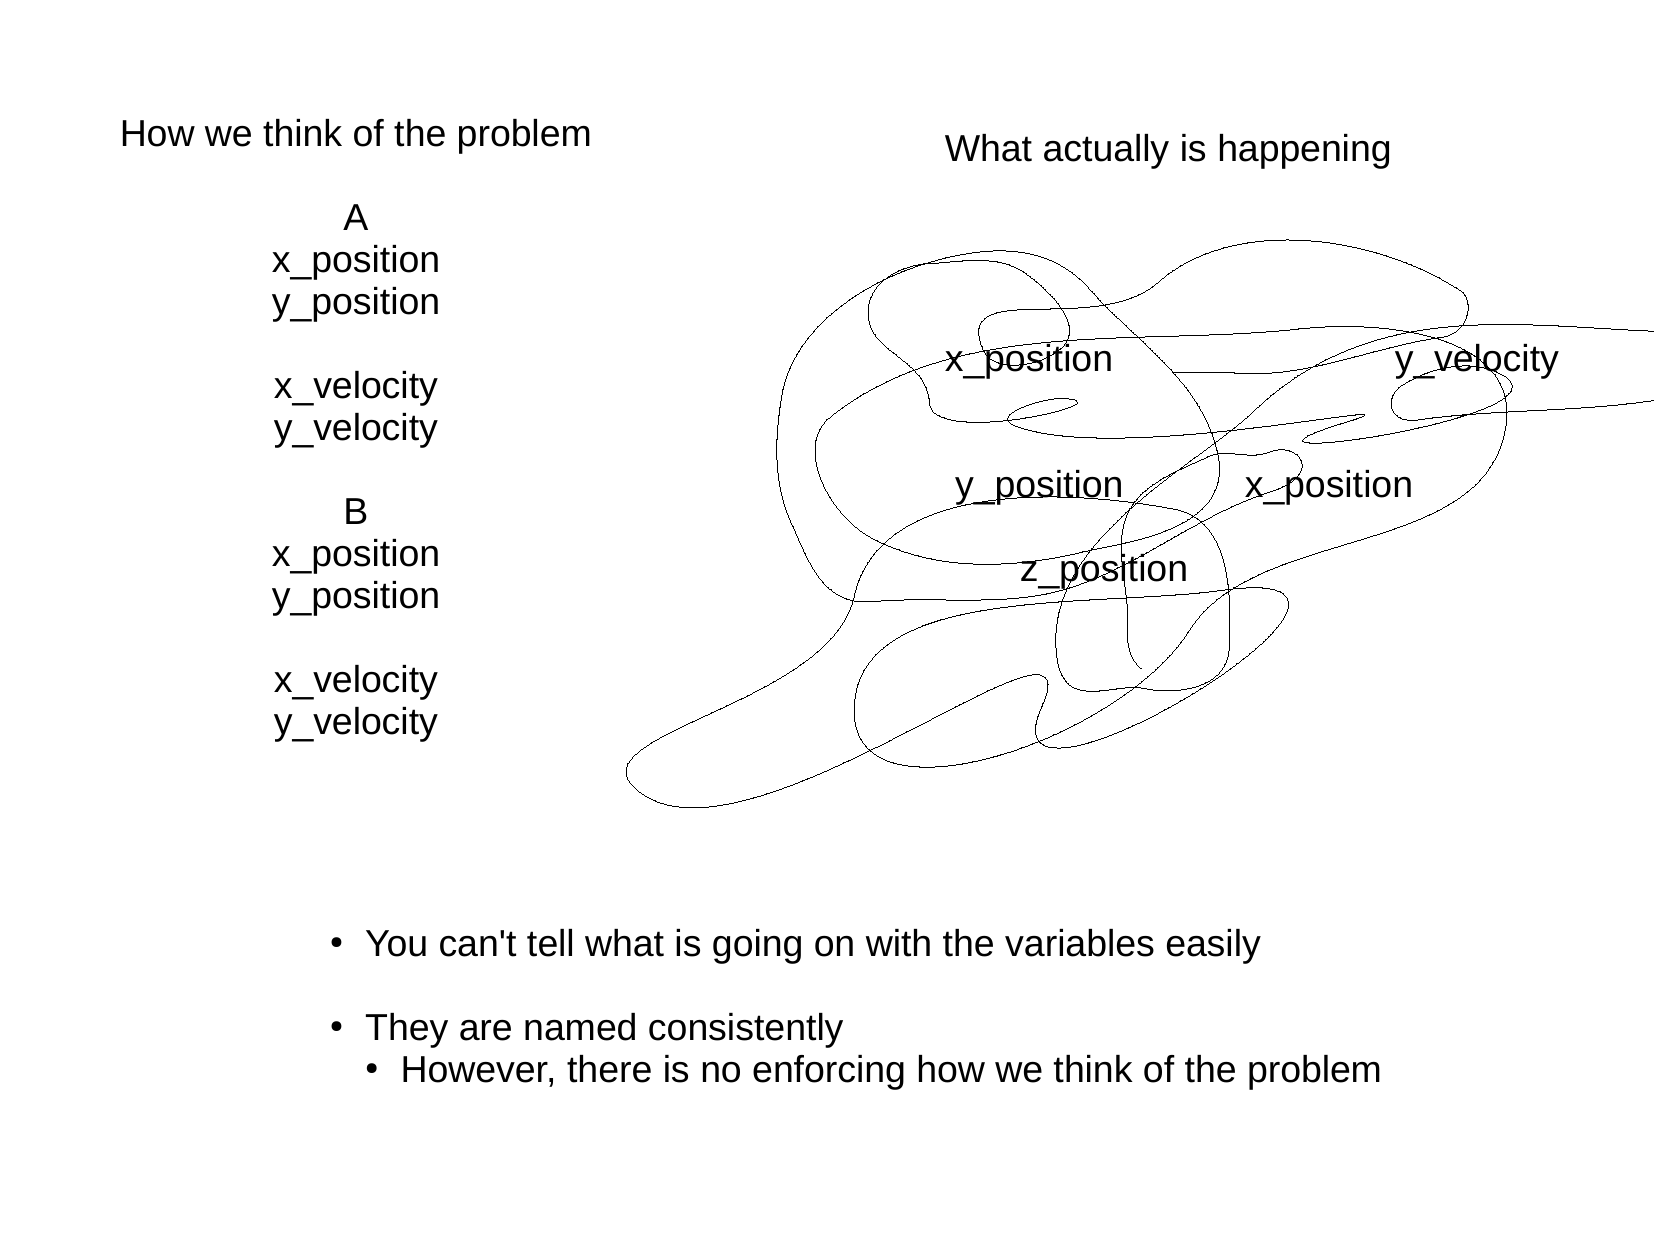

How we think of the problem
A
x_position
y_position
x_velocity
y_velocity
B
x_position
y_position
x_velocity
y_velocity
What actually is happening
x_position				y_velocity
 y_position		x_position
	z_position
You can't tell what is going on with the variables easily
They are named consistently
However, there is no enforcing how we think of the problem